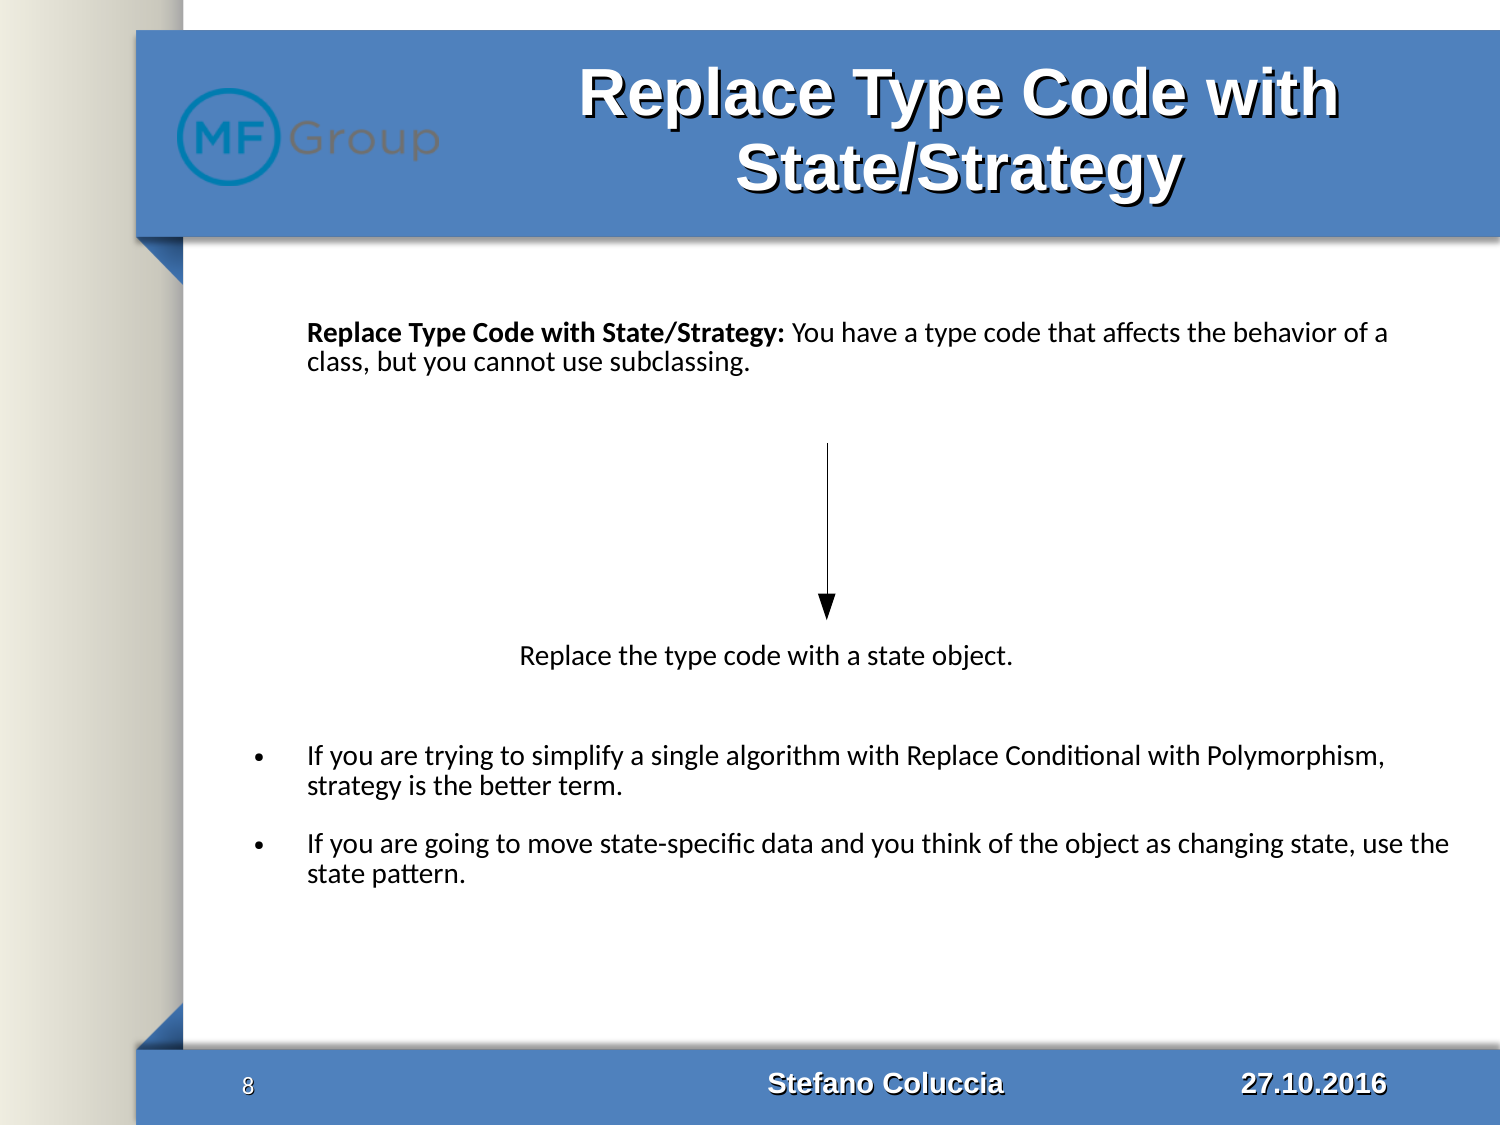

# Replace Type Code with State/Strategy
Replace Type Code with State/Strategy: You have a type code that affects the behavior of a class, but you cannot use subclassing.
Replace the type code with a state object.
If you are trying to simplify a single algorithm with Replace Conditional with Polymorphism, strategy is the better term.
If you are going to move state-specific data and you think of the object as changing state, use the state pattern.
8
Stefano Coluccia
27.10.2016